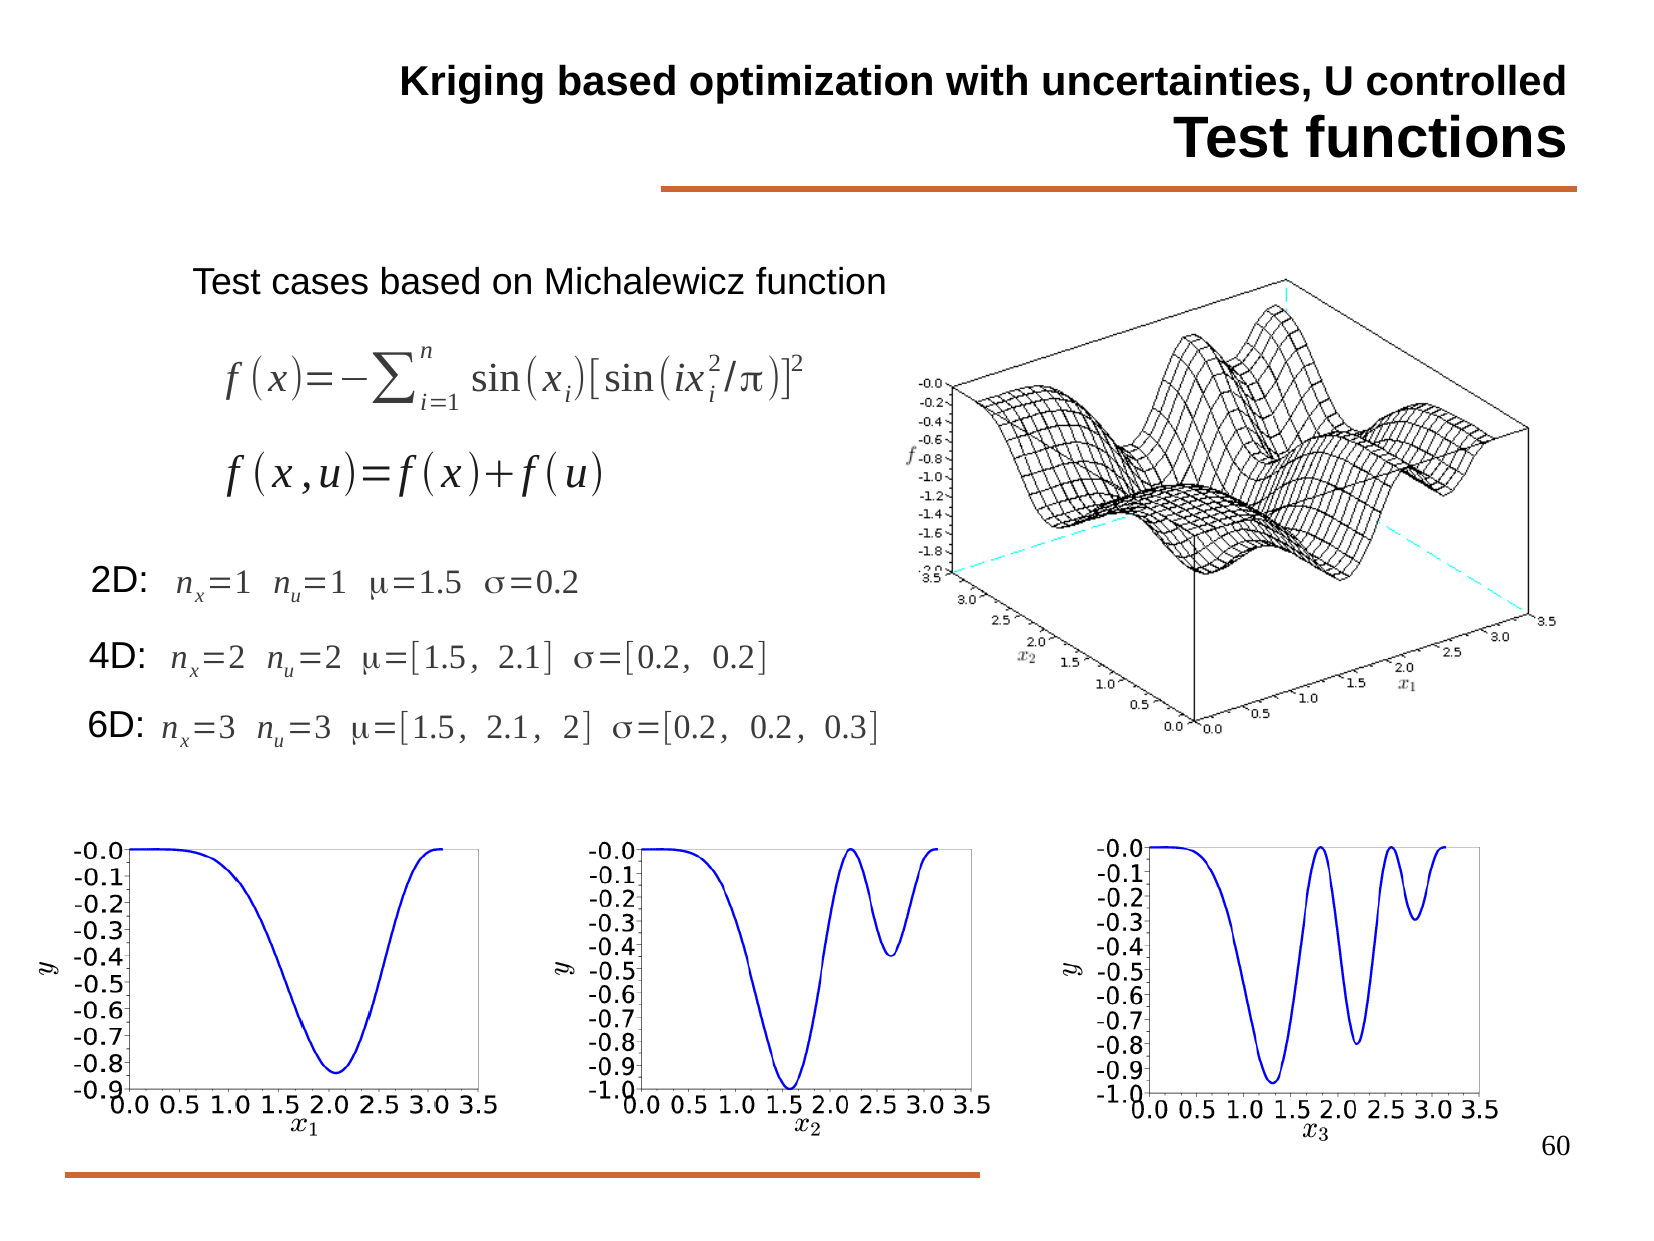

Kriging based optimization with uncertainties, U controlled
Test functions
Test cases based on Michalewicz function
2D:
4D:
6D:
60